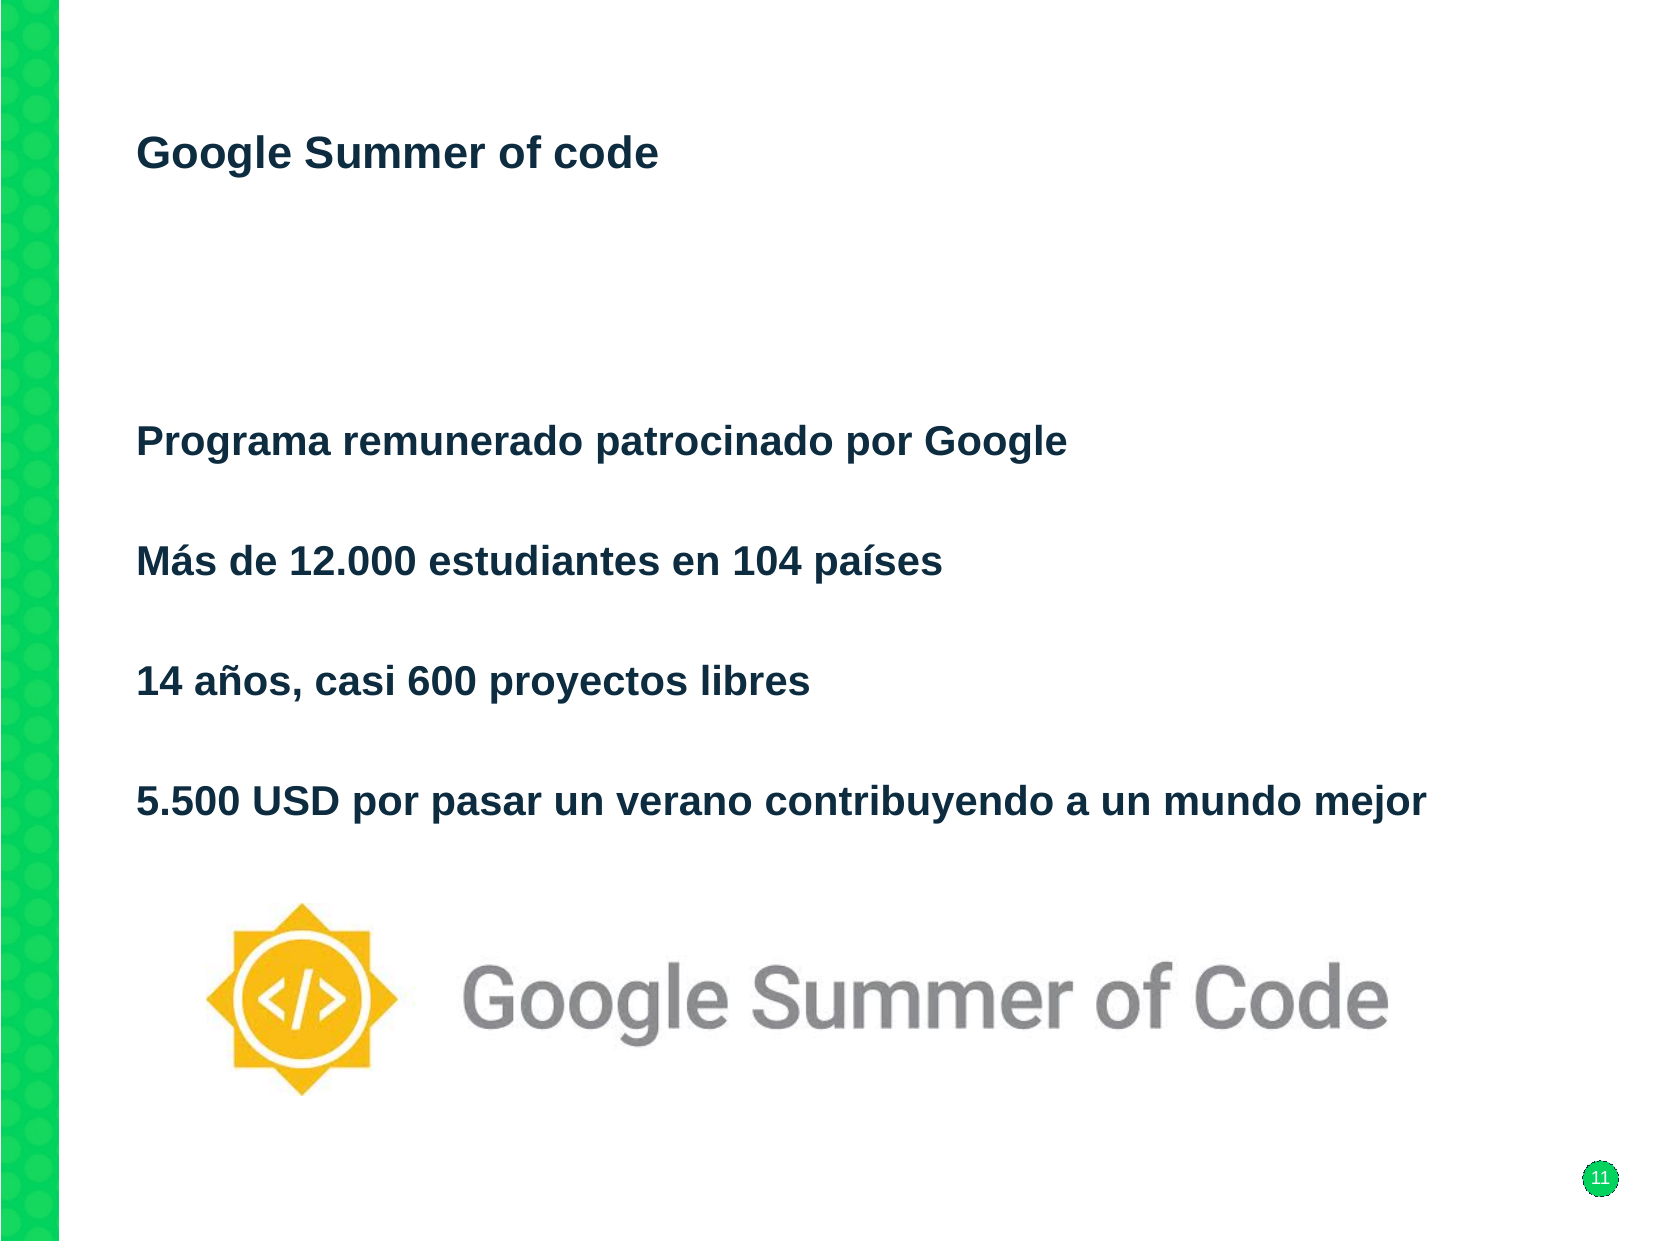

# Google Summer of code
Programa remunerado patrocinado por Google
Más de 12.000 estudiantes en 104 países
14 años, casi 600 proyectos libres
5.500 USD por pasar un verano contribuyendo a un mundo mejor
11